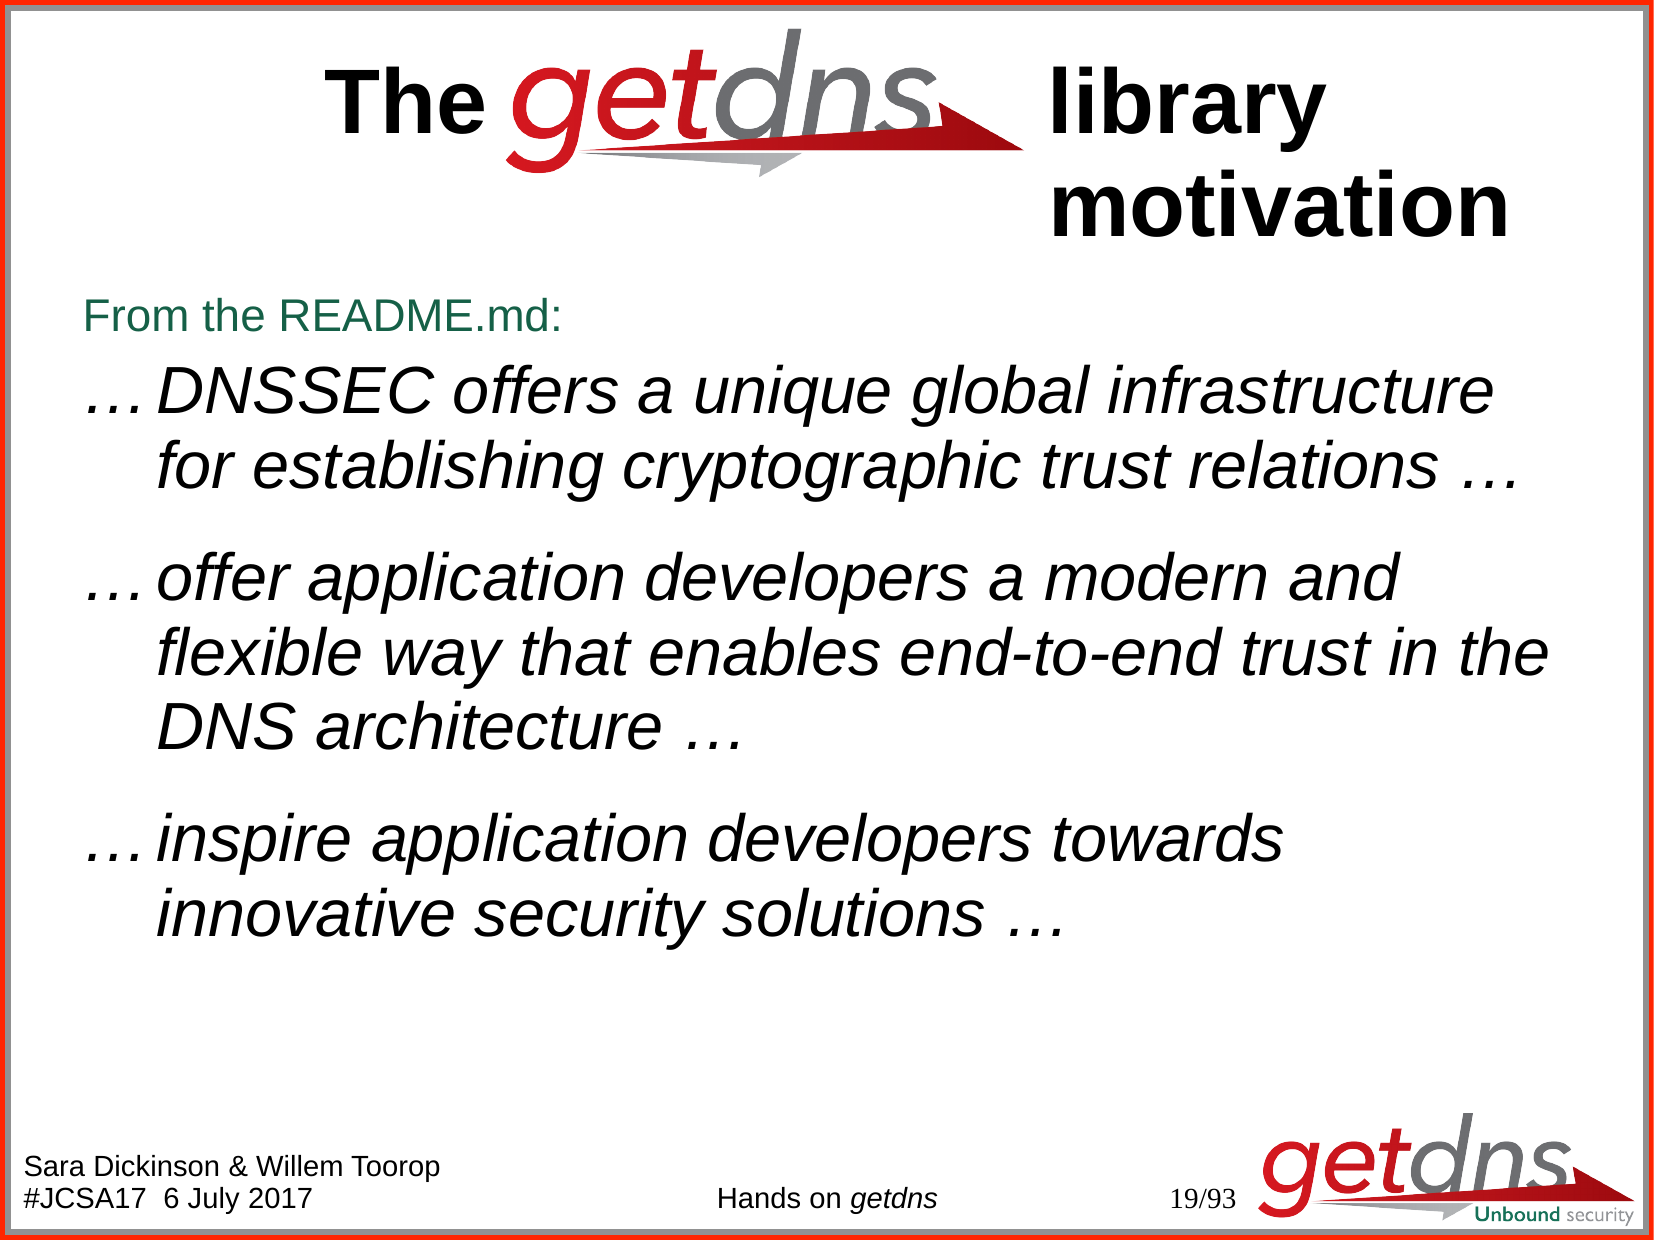

The library
motivation
# From the README.md:
…	DNSSEC offers a unique global infrastructure
 	for establishing cryptographic trust relations …
…	offer application developers a modern and
 	flexible way that enables end-to-end trust in the
 	DNS architecture …
…	inspire application developers towards
 	innovative security solutions …
19